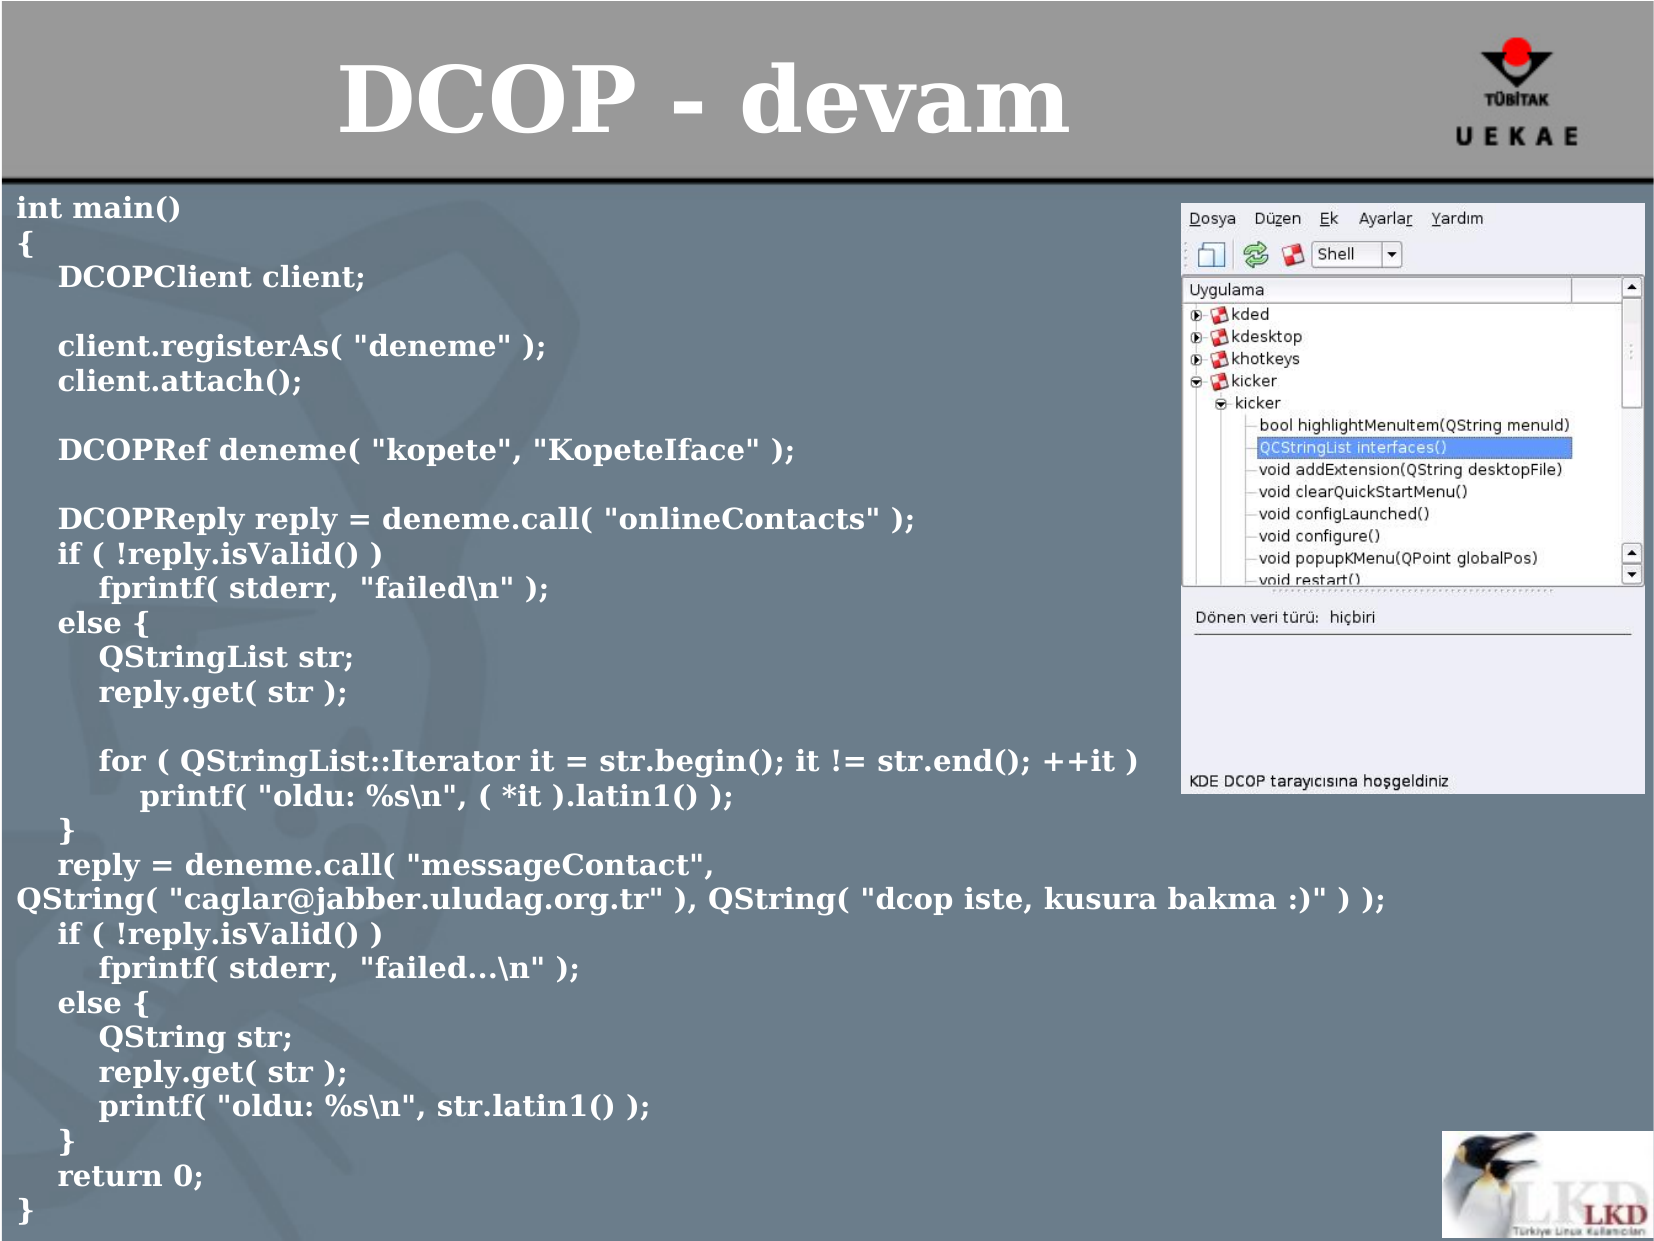

# DCOP - devam
int main()
{
 DCOPClient client;
 client.registerAs( "deneme" );
 client.attach();
 DCOPRef deneme( "kopete", "KopeteIface" );
 DCOPReply reply = deneme.call( "onlineContacts" );
 if ( !reply.isValid() )
 fprintf( stderr, "failed\n" );
 else {
 QStringList str;
 reply.get( str );
 for ( QStringList::Iterator it = str.begin(); it != str.end(); ++it )
 printf( "oldu: %s\n", ( *it ).latin1() );
 }
 reply = deneme.call( "messageContact", QString( "caglar@jabber.uludag.org.tr" ), QString( "dcop iste, kusura bakma :)" ) );
 if ( !reply.isValid() )
 fprintf( stderr, "failed...\n" );
 else {
 QString str;
 reply.get( str );
 printf( "oldu: %s\n", str.latin1() );
 }
 return 0;
}